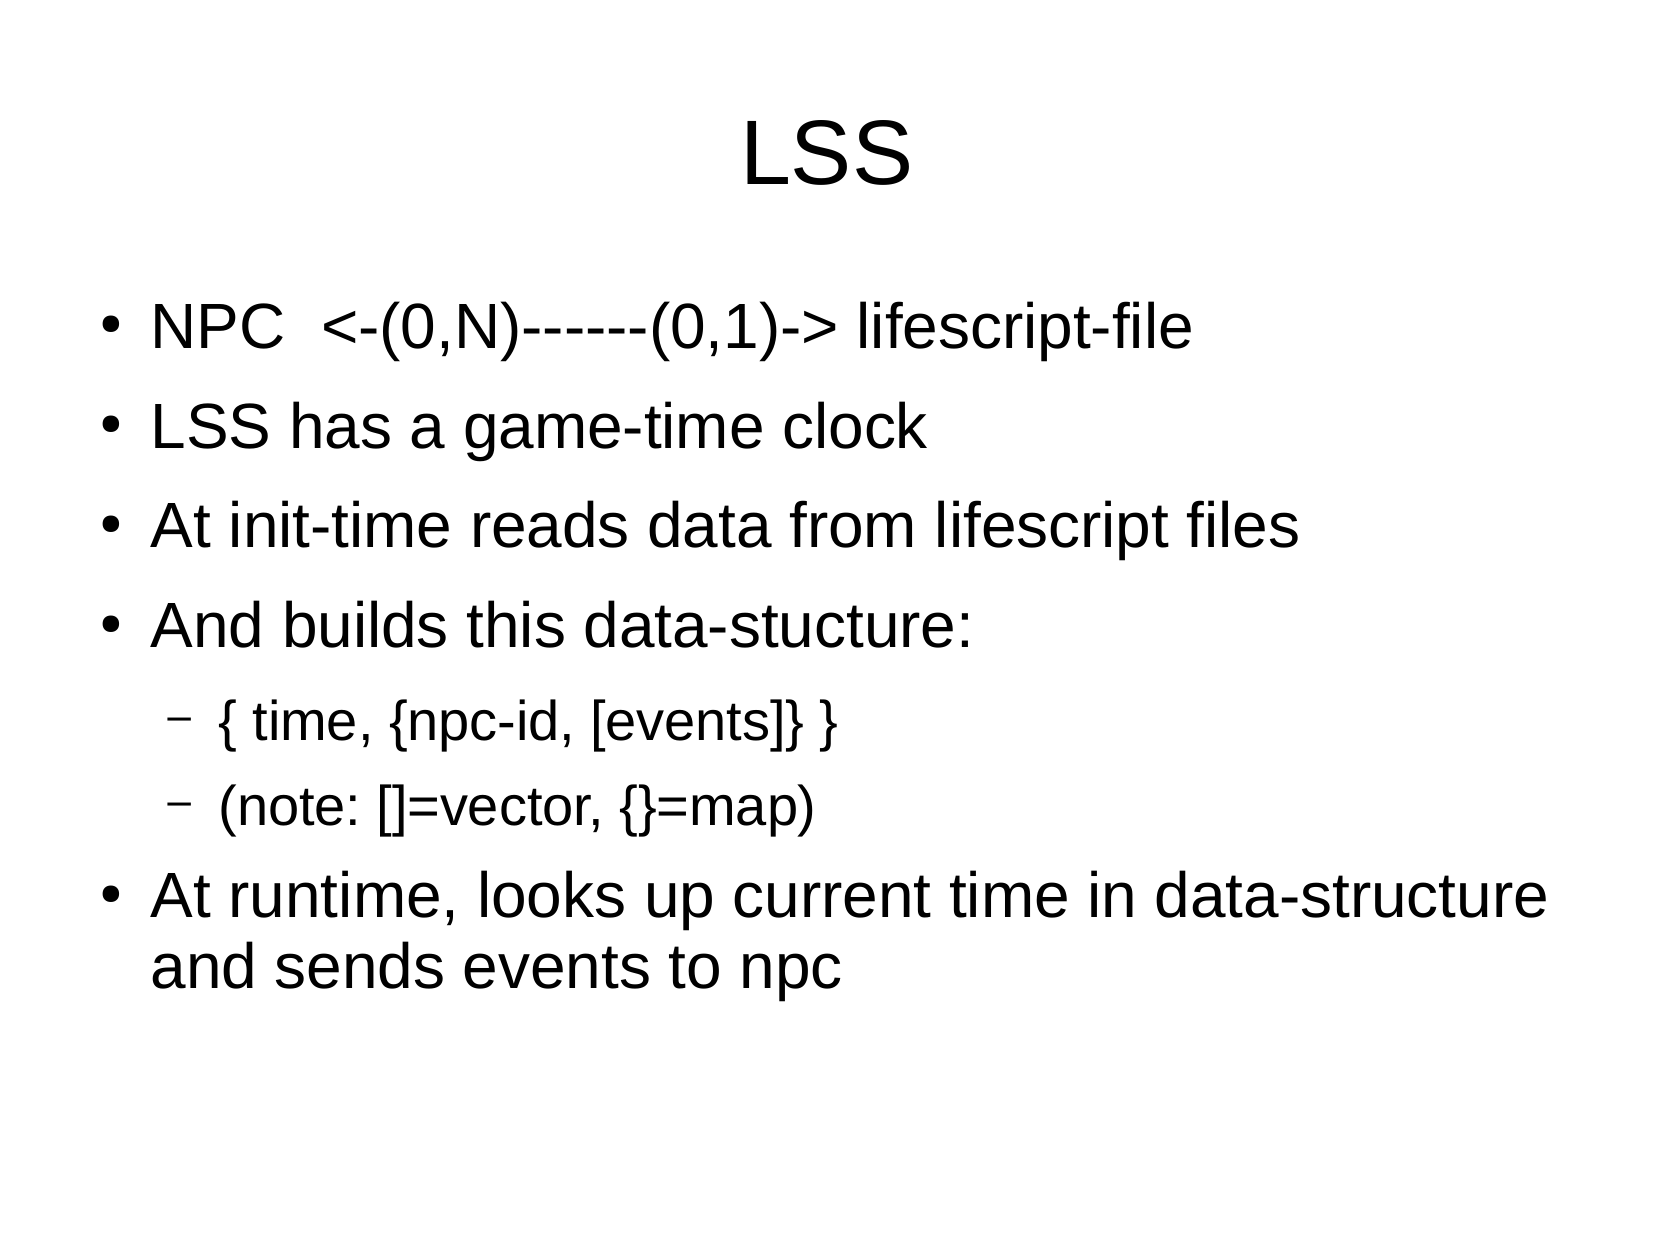

# LSS
NPC <-(0,N)------(0,1)-> lifescript-file
LSS has a game-time clock
At init-time reads data from lifescript files
And builds this data-stucture:
{ time, {npc-id, [events]} }
(note: []=vector, {}=map)
At runtime, looks up current time in data-structure and sends events to npc